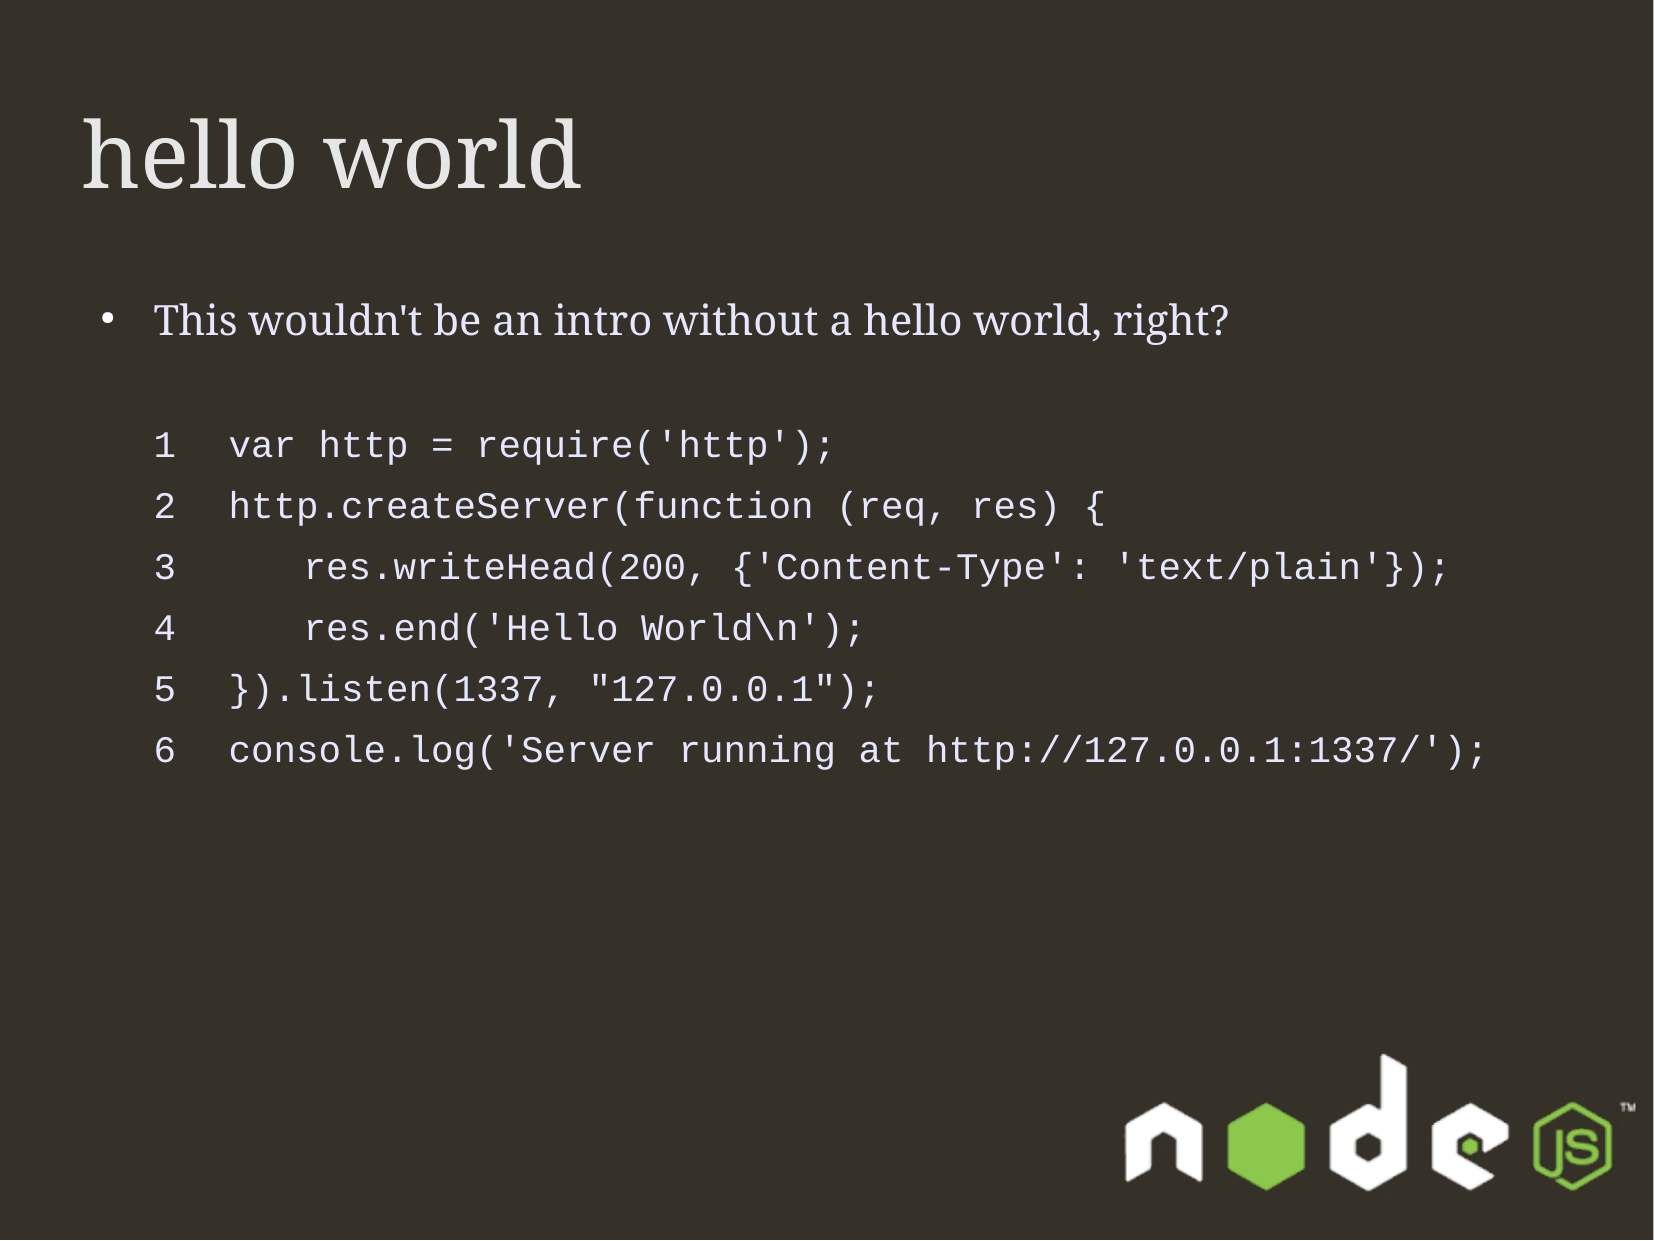

# hello world
This wouldn't be an intro without a hello world, right?
1	var http = require('http');
2	http.createServer(function (req, res) {
3		res.writeHead(200, {'Content-Type': 'text/plain'});
4		res.end('Hello World\n');
5	}).listen(1337, "127.0.0.1");
6	console.log('Server running at http://127.0.0.1:1337/');